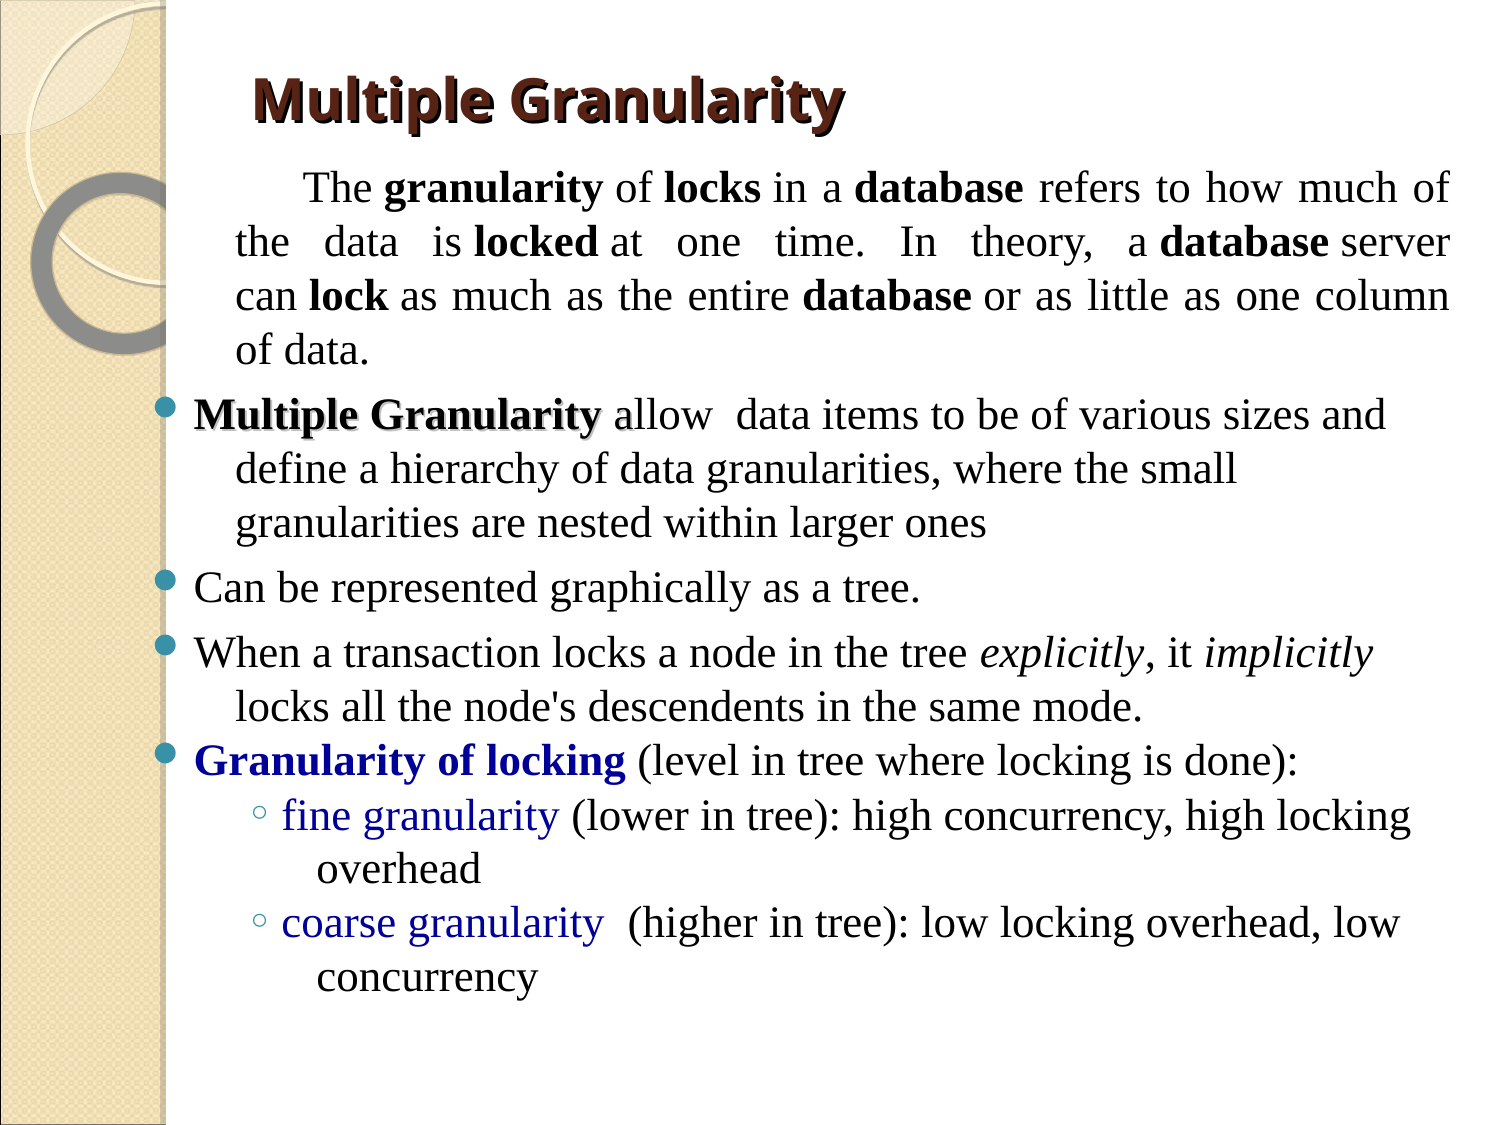

# Multiple Granularity
	The granularity of locks in a database refers to how much of the data is locked at one time. In theory, a database server can lock as much as the entire database or as little as one column of data.
Multiple Granularity allow data items to be of various sizes and define a hierarchy of data granularities, where the small granularities are nested within larger ones
Can be represented graphically as a tree.
When a transaction locks a node in the tree explicitly, it implicitly locks all the node's descendents in the same mode.
Granularity of locking (level in tree where locking is done):
fine granularity (lower in tree): high concurrency, high locking overhead
coarse granularity (higher in tree): low locking overhead, low concurrency